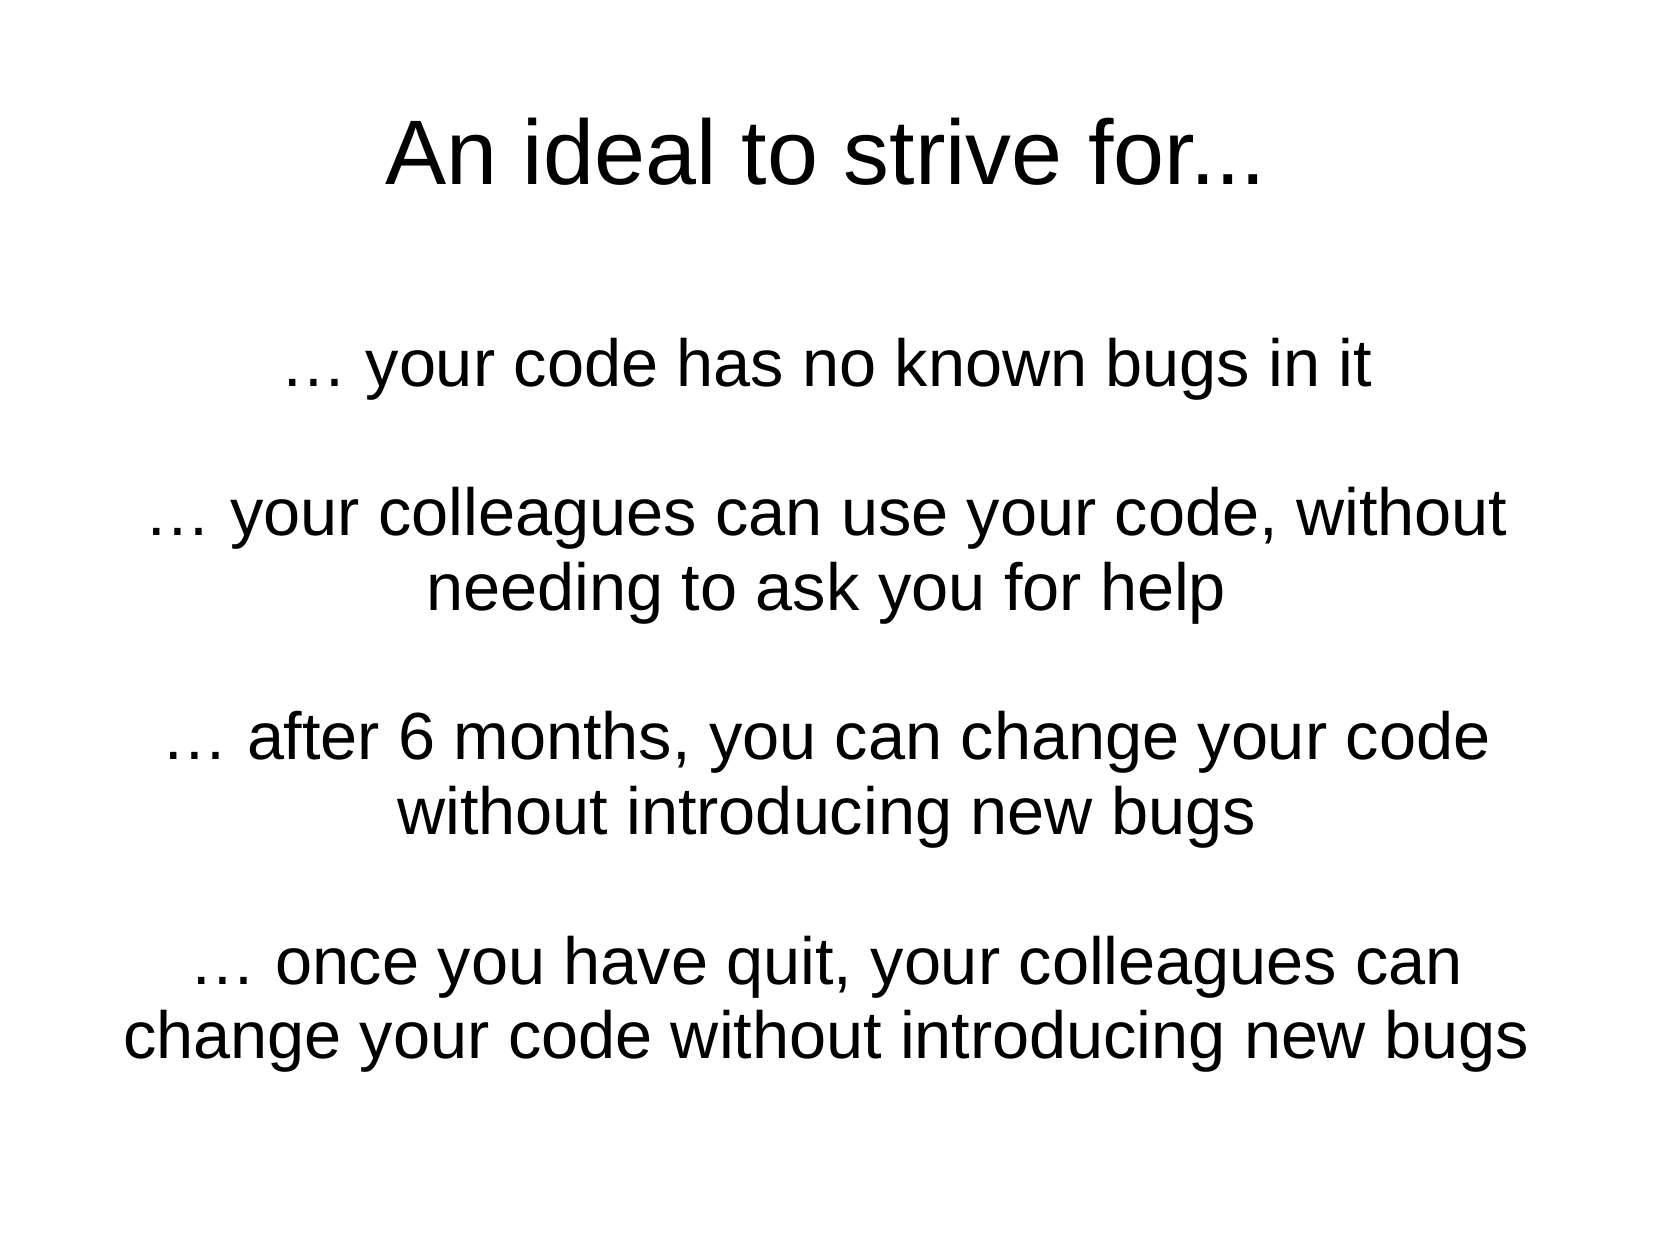

# An ideal to strive for...
… your code has no known bugs in it
… your colleagues can use your code, without needing to ask you for help
… after 6 months, you can change your code without introducing new bugs
… once you have quit, your colleagues can change your code without introducing new bugs